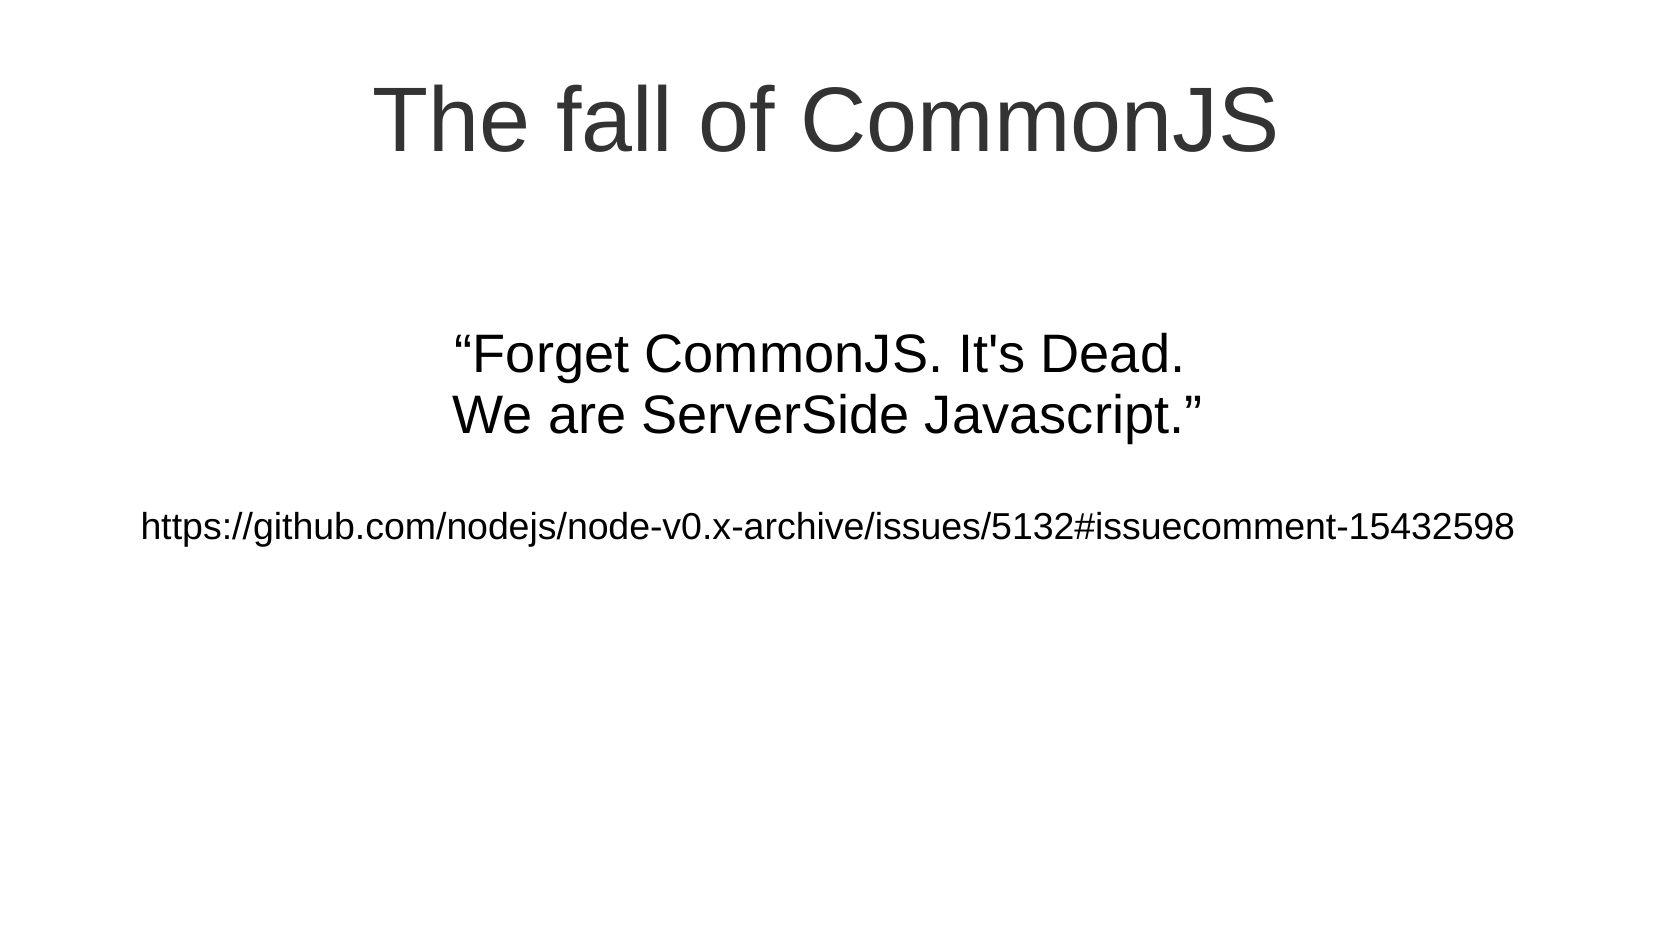

# The fall of CommonJS
“Forget CommonJS. It's Dead.
We are ServerSide Javascript.”
https://github.com/nodejs/node-v0.x-archive/issues/5132#issuecomment-15432598